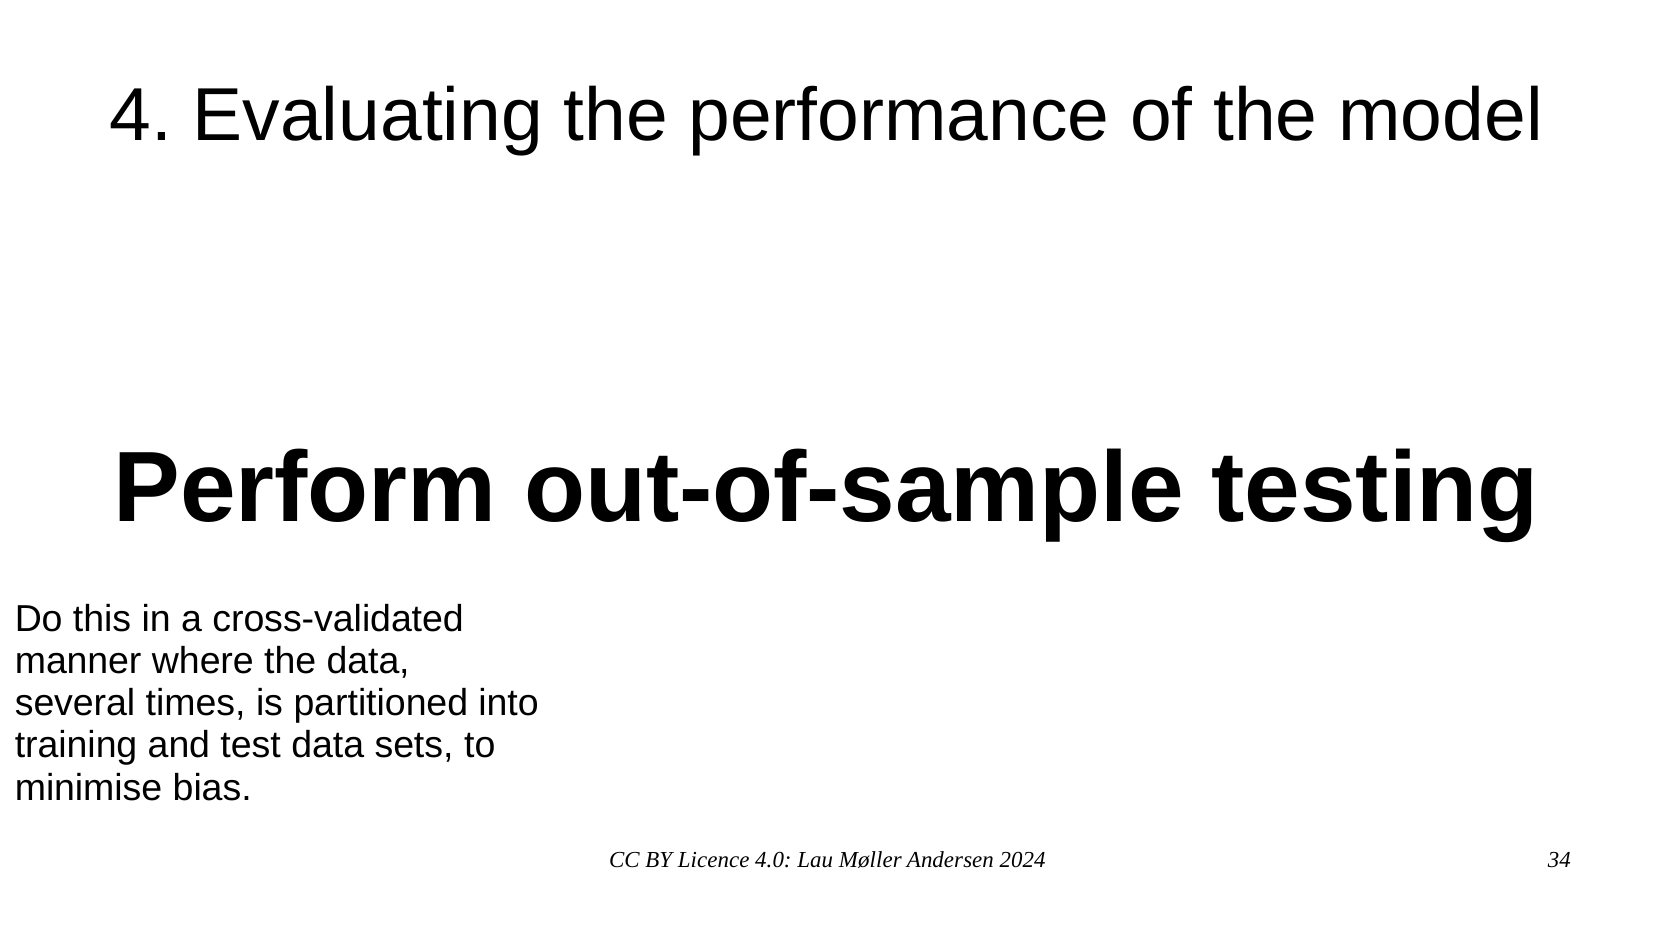

# 4. Evaluating the performance of the model
Perform out-of-sample testing
Do this in a cross-validated manner where the data, several times, is partitioned into training and test data sets, to minimise bias.
CC BY Licence 4.0: Lau Møller Andersen 2024
34